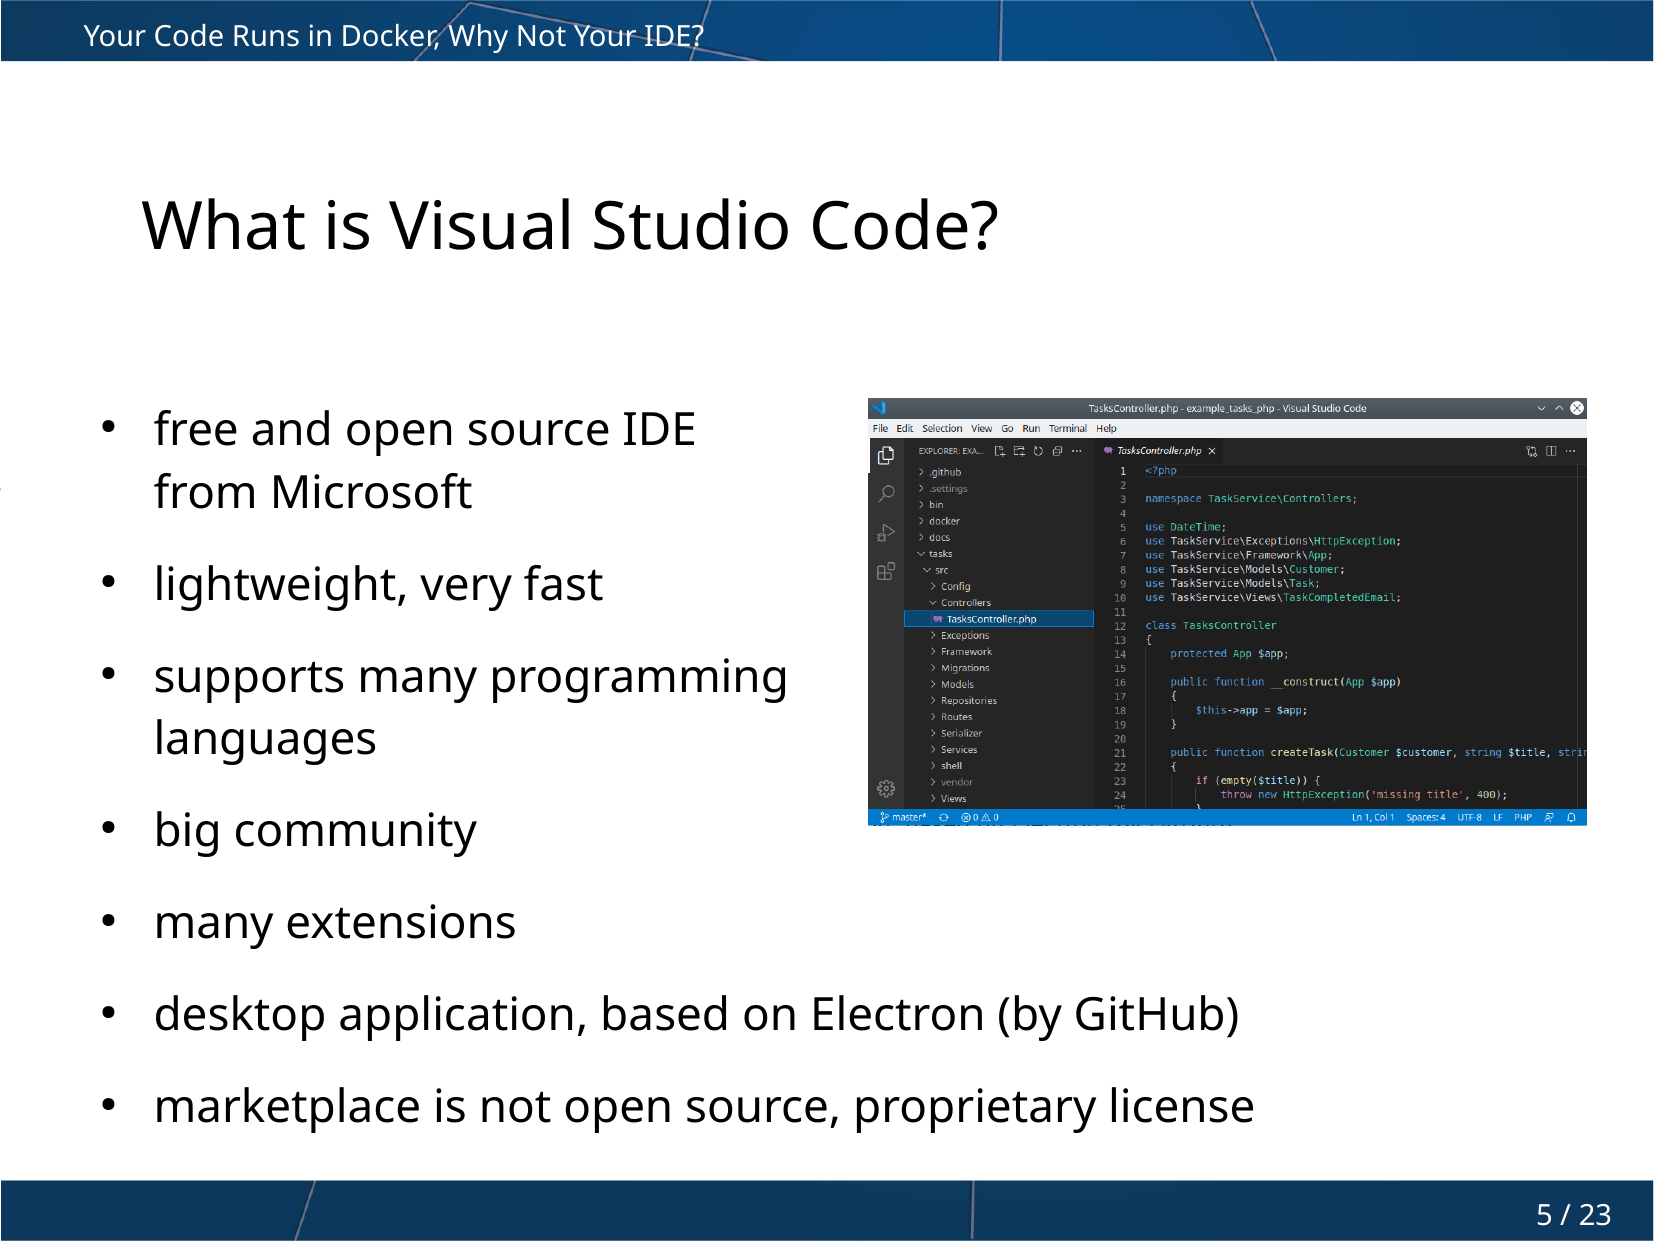

# What is Visual Studio Code?
free and open source IDE
from Microsoft
lightweight, very fast
supports many programming
languages
big community
many extensions
desktop application, based on Electron (by GitHub)
marketplace is not open source, proprietary license